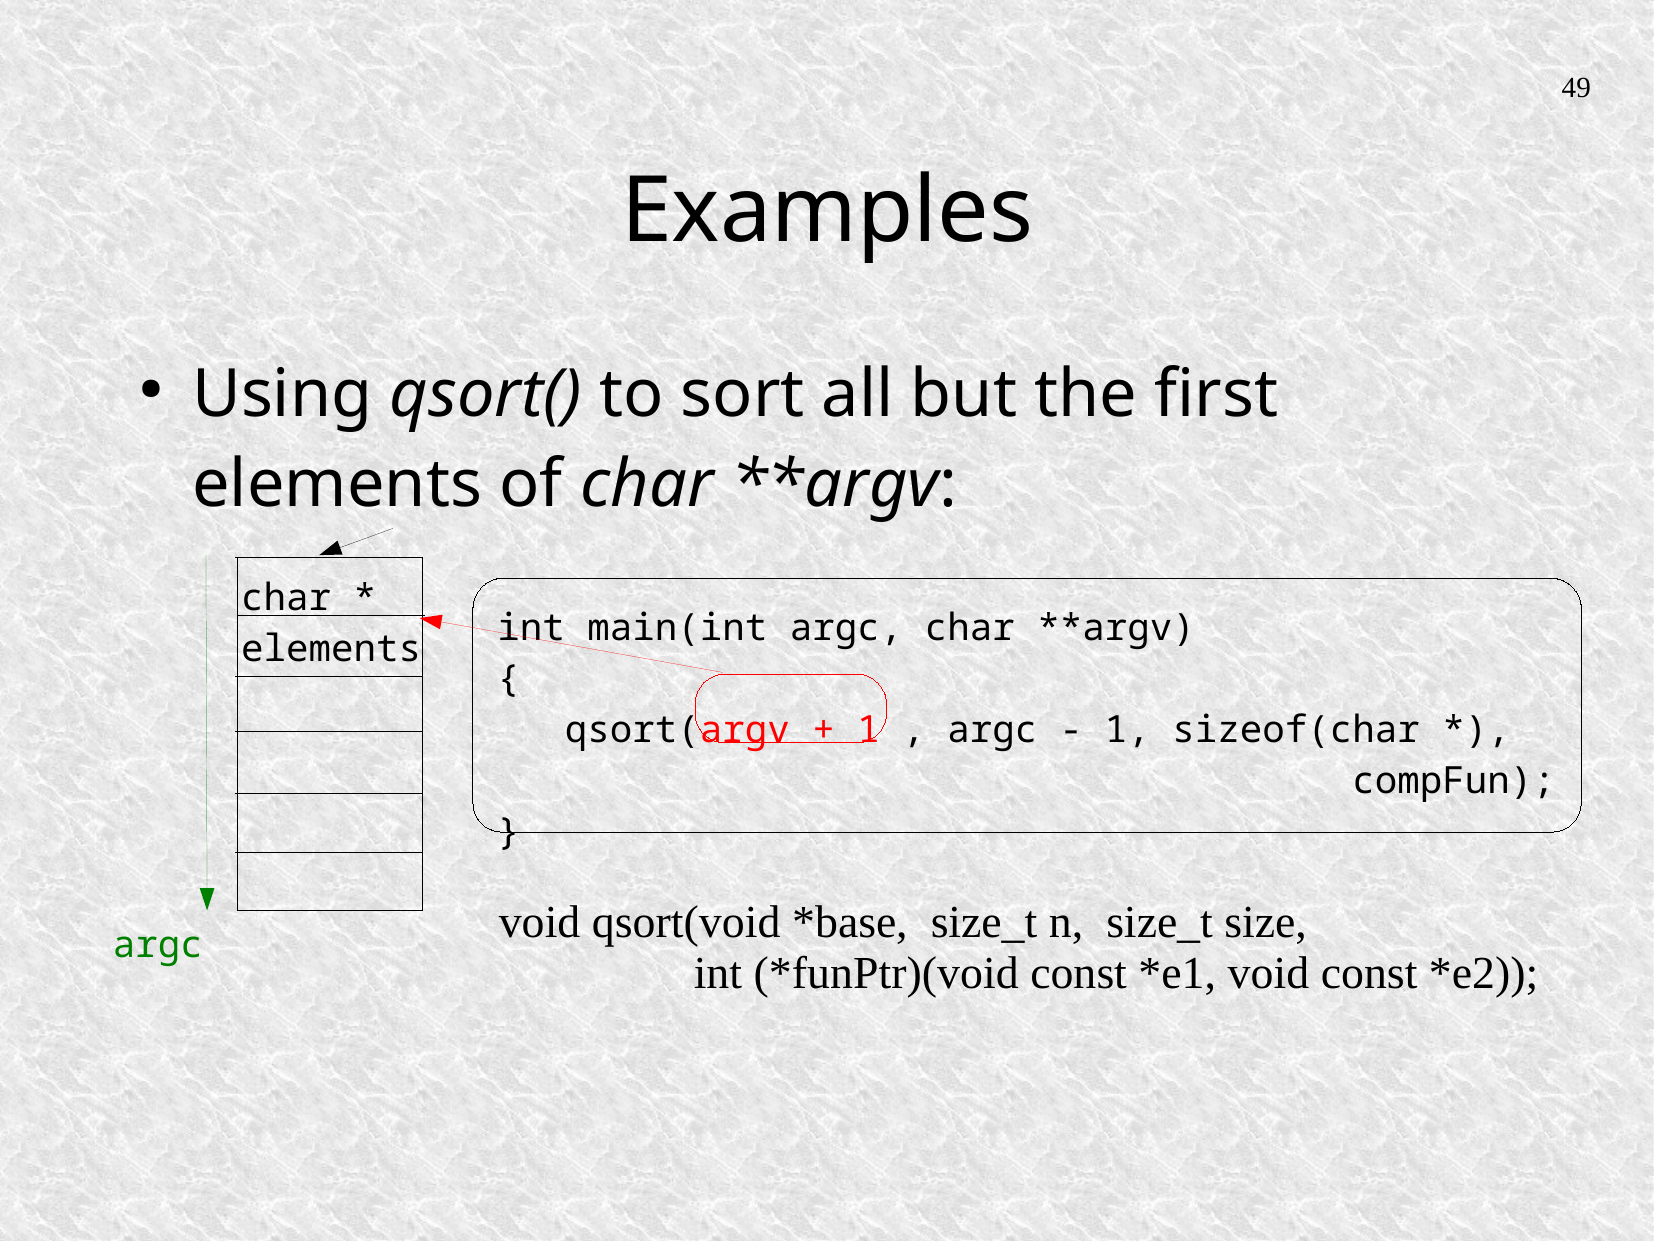

49
# Examples
Using qsort() to sort all but the first elements of char **argv:
char *
elements
int main(int argc, char **argv)
{
 qsort(argv + 1 , argc - 1, sizeof(char *),
 compFun);
}
void qsort(void *base, size_t n, size_t size,
		int (*funPtr)(void const *e1, void const *e2));
argc